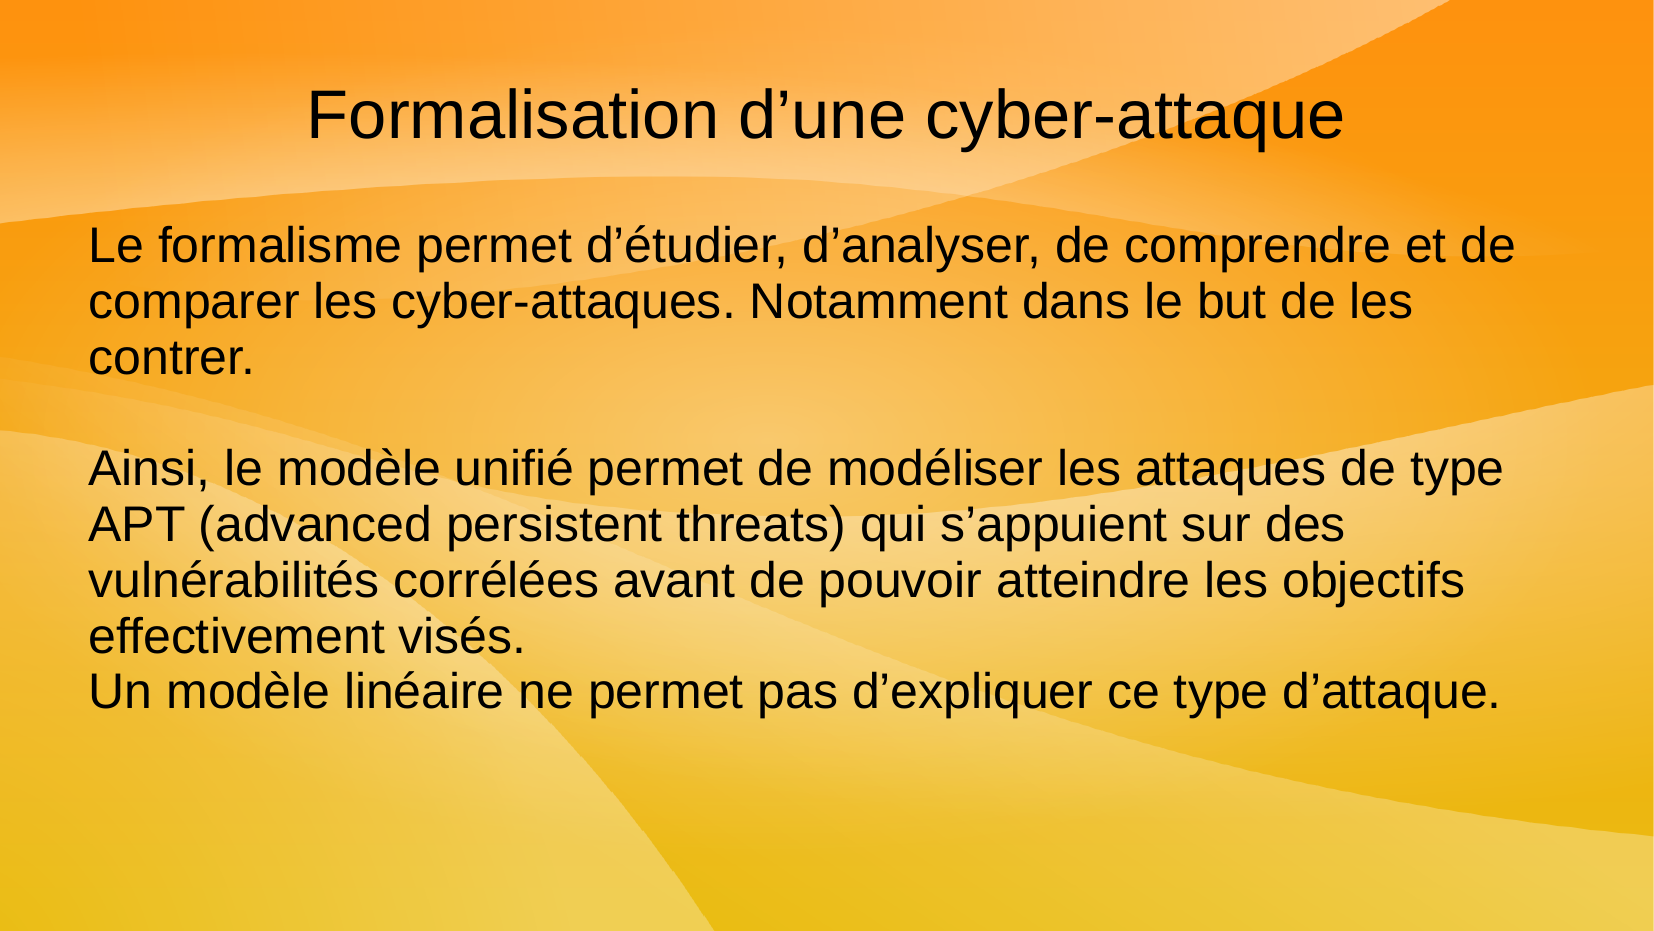

# Formalisation d’une cyber-attaque
Le formalisme permet d’étudier, d’analyser, de comprendre et de comparer les cyber-attaques. Notamment dans le but de les contrer.
Ainsi, le modèle unifié permet de modéliser les attaques de type APT (advanced persistent threats) qui s’appuient sur des vulnérabilités corrélées avant de pouvoir atteindre les objectifs effectivement visés.
Un modèle linéaire ne permet pas d’expliquer ce type d’attaque.